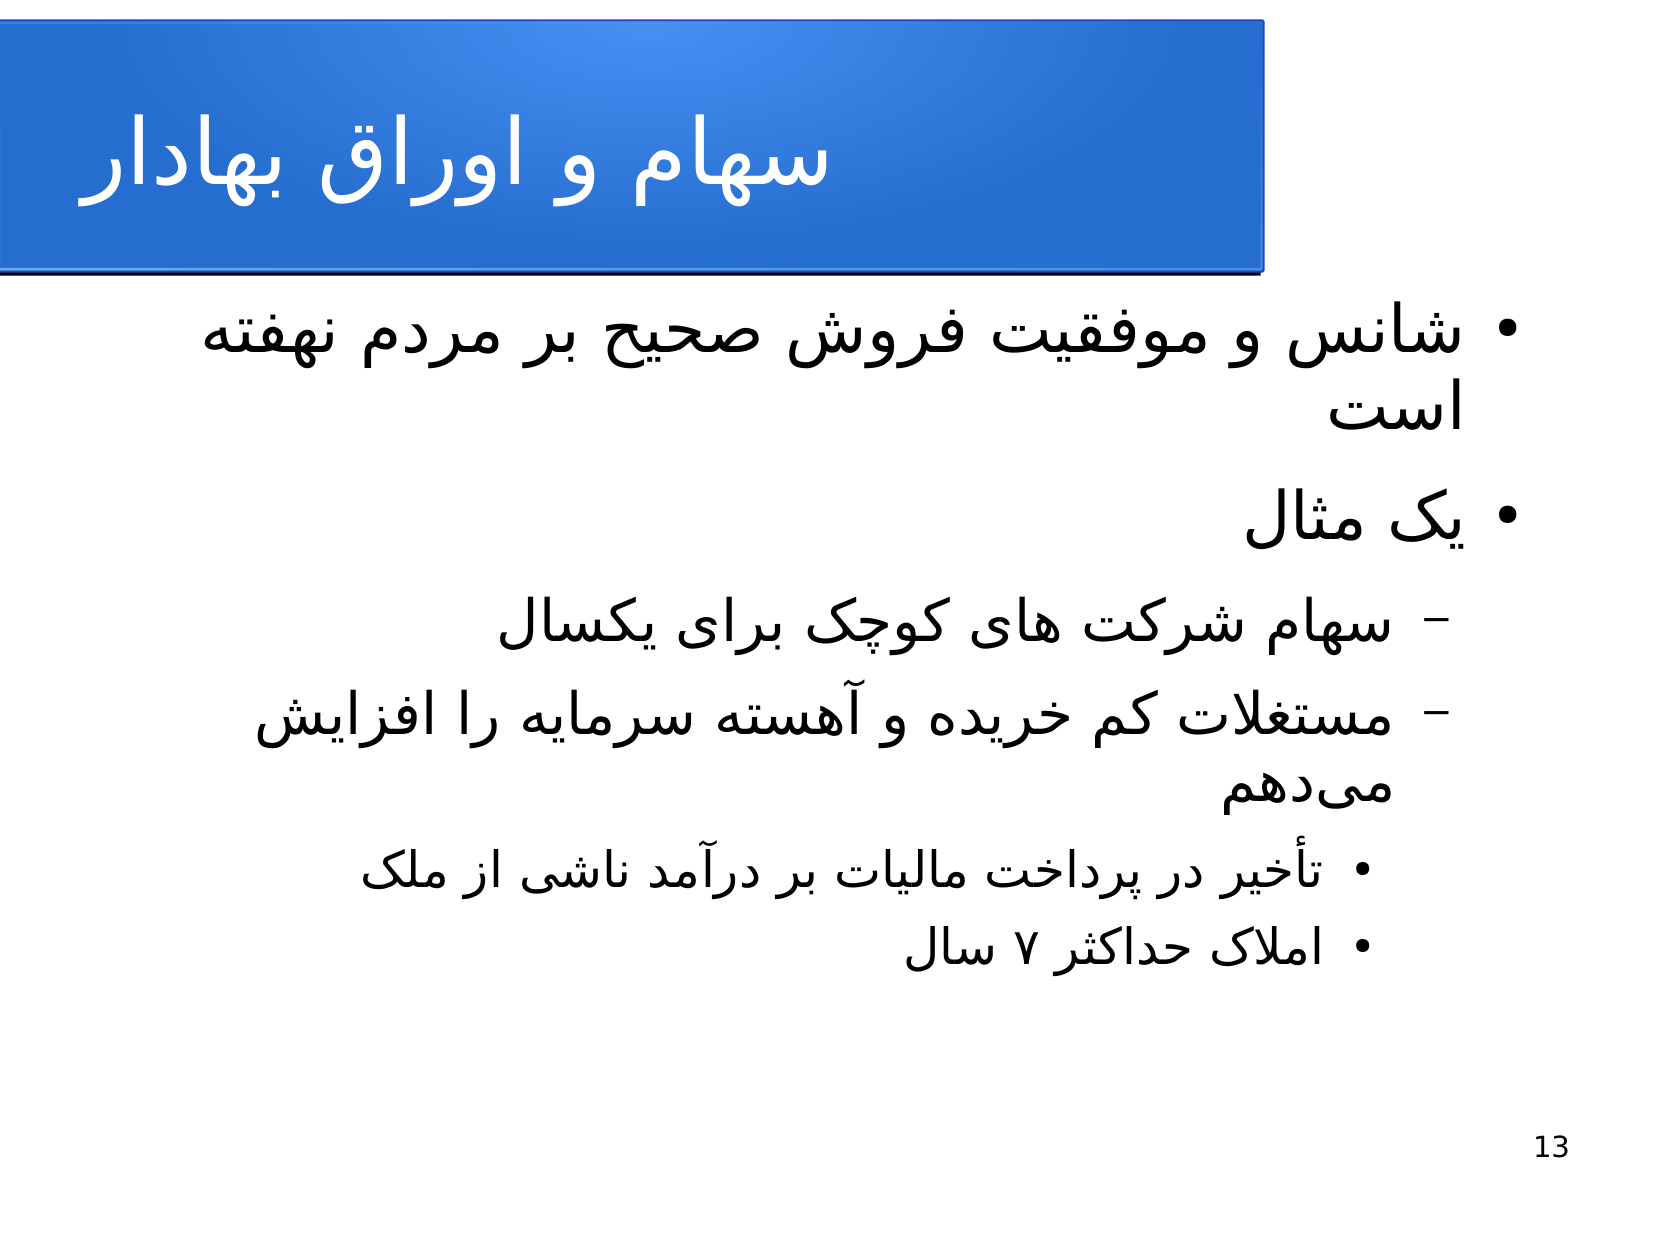

# سهام و اوراق بهادار
شانس و موفقیت فروش صحیح بر مردم نهفته است
یک مثال
سهام شرکت های کوچک برای یکسال
مستغلات کم خریده و آهسته سرمایه را افزایش می‌دهم
تأخیر در پرداخت مالیات بر درآمد ناشی از ملک
املاک حداکثر ۷ سال
13